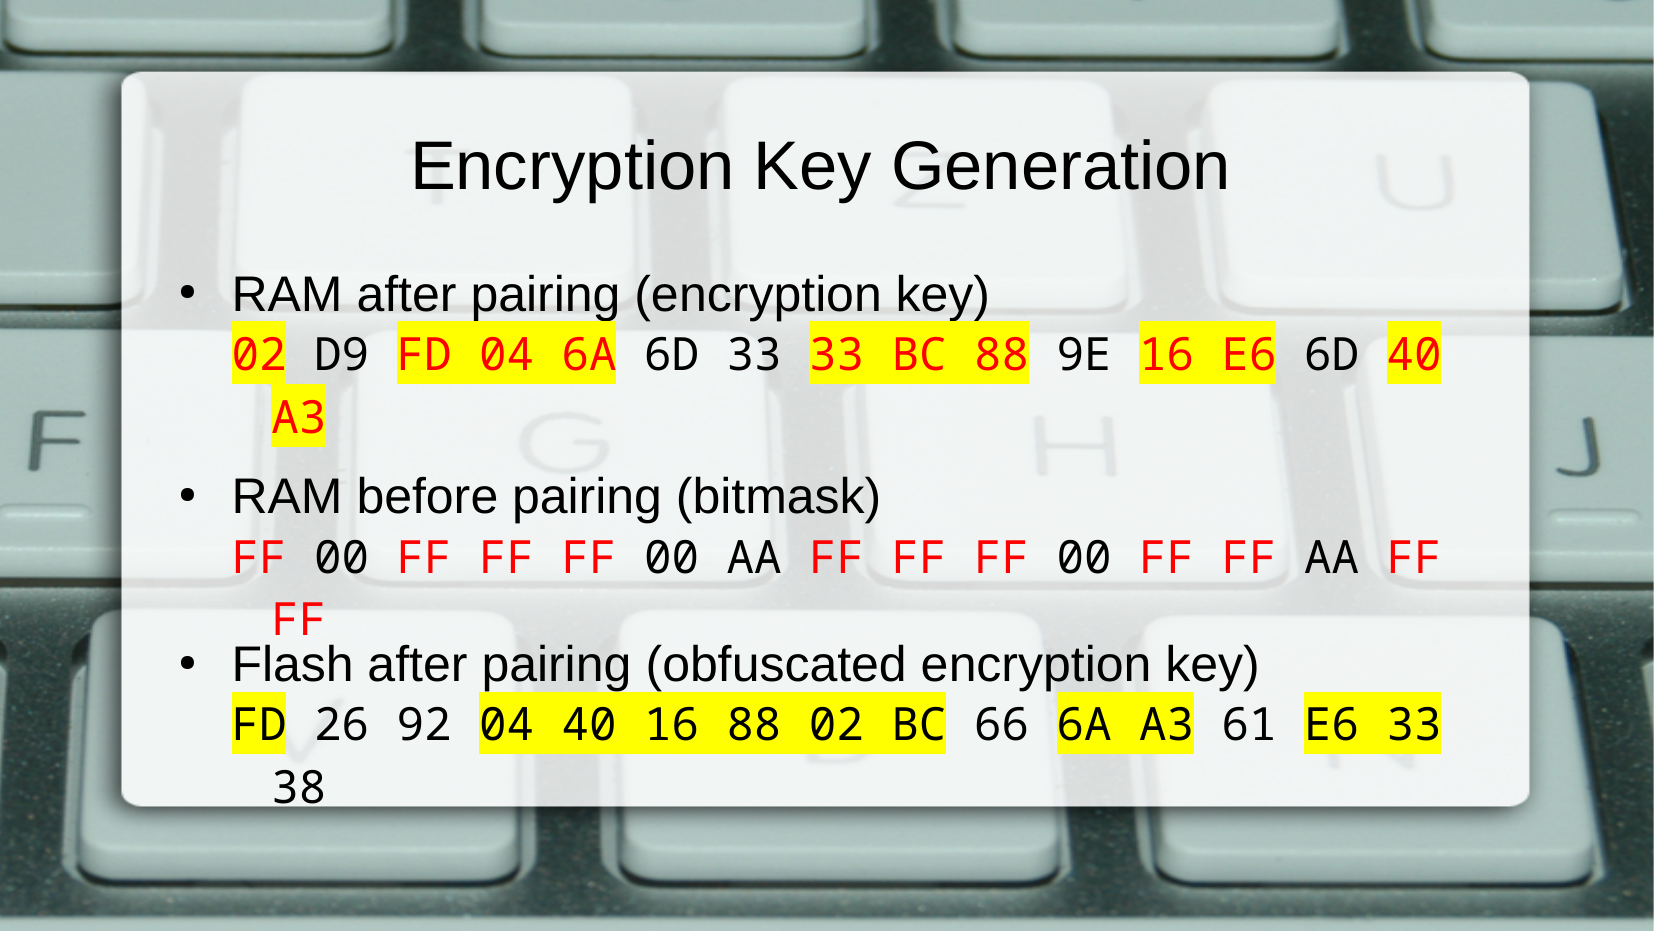

# Encryption Key Generation
RAM after pairing (encryption key)
02 D9 FD 04 6A 6D 33 33 BC 88 9E 16 E6 6D 40 A3
RAM before pairing (bitmask)
FF 00 FF FF FF 00 AA FF FF FF 00 FF FF AA FF FF
Flash after pairing (obfuscated encryption key)
FD 26 92 04 40 16 88 02 BC 66 6A A3 61 E6 33 38